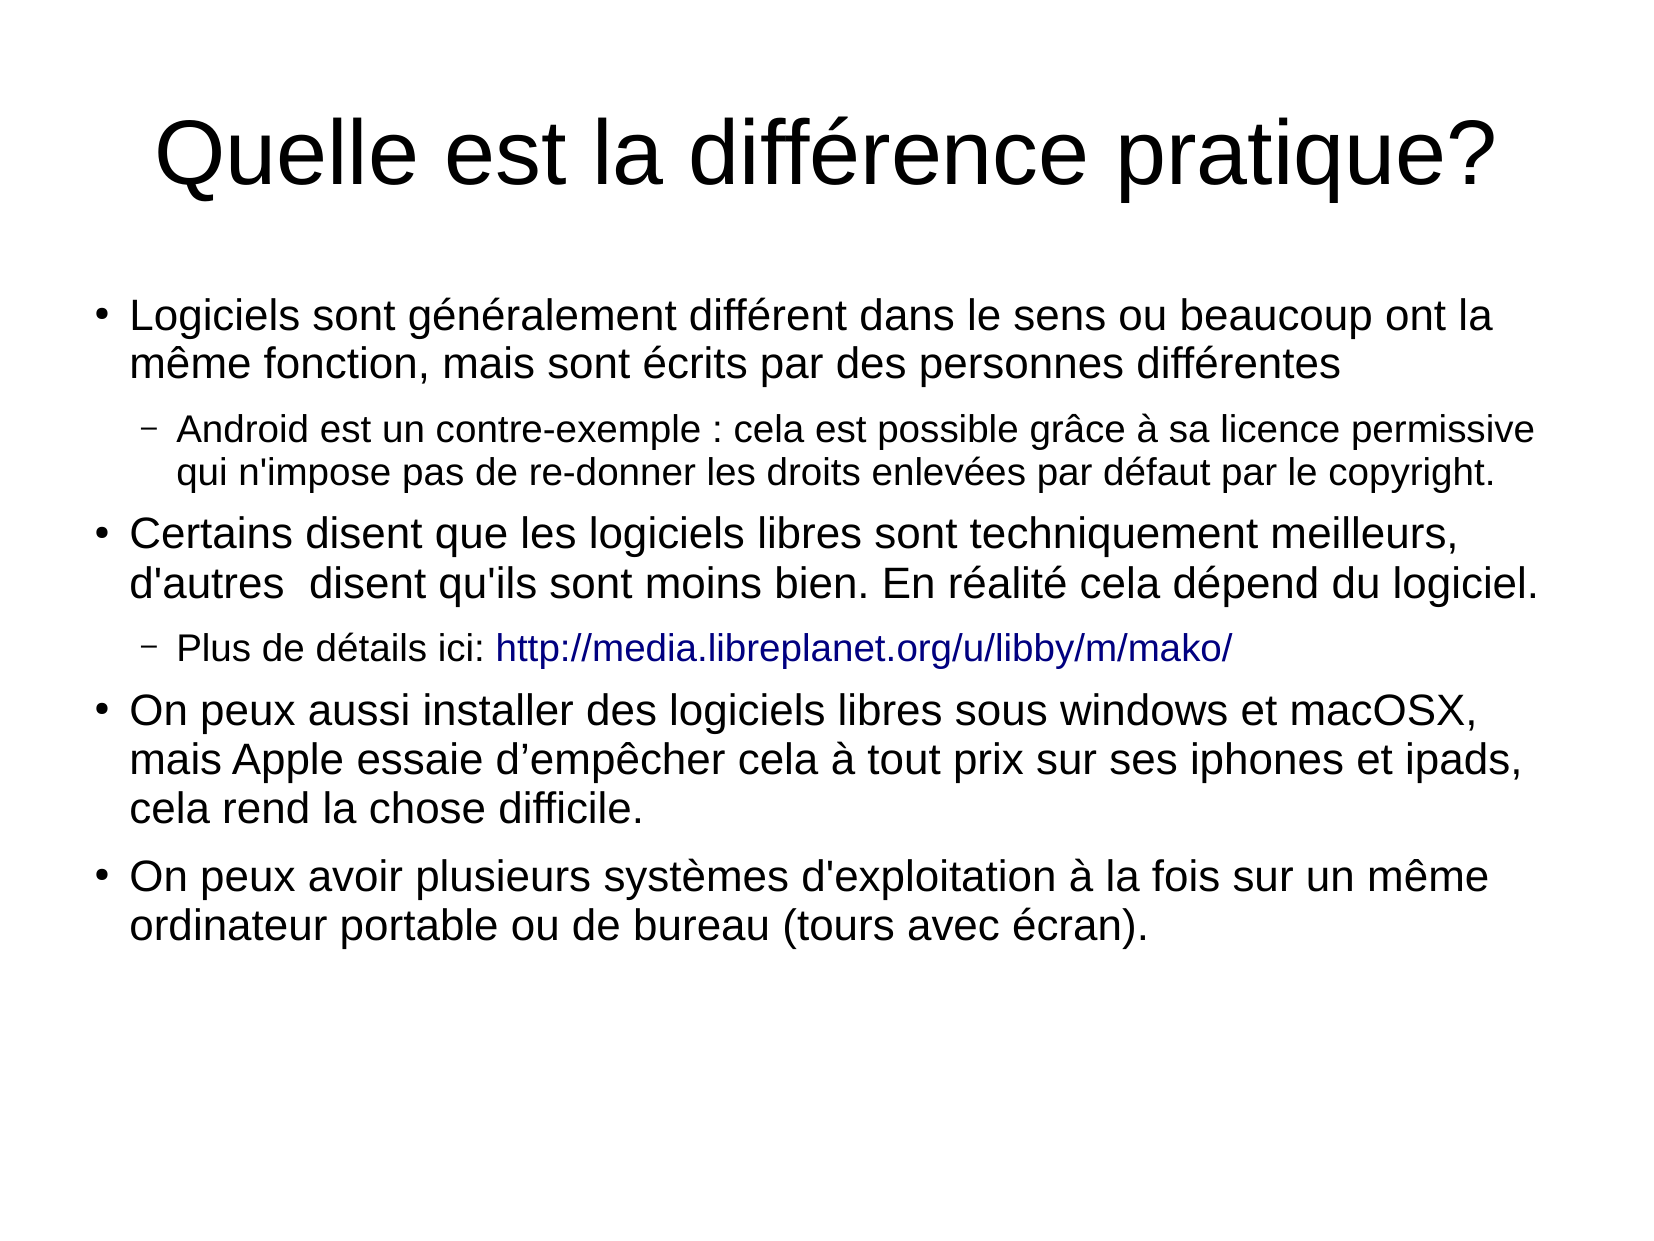

# Quelle est la différence pratique?
Logiciels sont généralement différent dans le sens ou beaucoup ont la même fonction, mais sont écrits par des personnes différentes
Android est un contre-exemple : cela est possible grâce à sa licence permissive qui n'impose pas de re-donner les droits enlevées par défaut par le copyright.
Certains disent que les logiciels libres sont techniquement meilleurs, d'autres disent qu'ils sont moins bien. En réalité cela dépend du logiciel.
Plus de détails ici: http://media.libreplanet.org/u/libby/m/mako/
On peux aussi installer des logiciels libres sous windows et macOSX, mais Apple essaie d’empêcher cela à tout prix sur ses iphones et ipads, cela rend la chose difficile.
On peux avoir plusieurs systèmes d'exploitation à la fois sur un même ordinateur portable ou de bureau (tours avec écran).